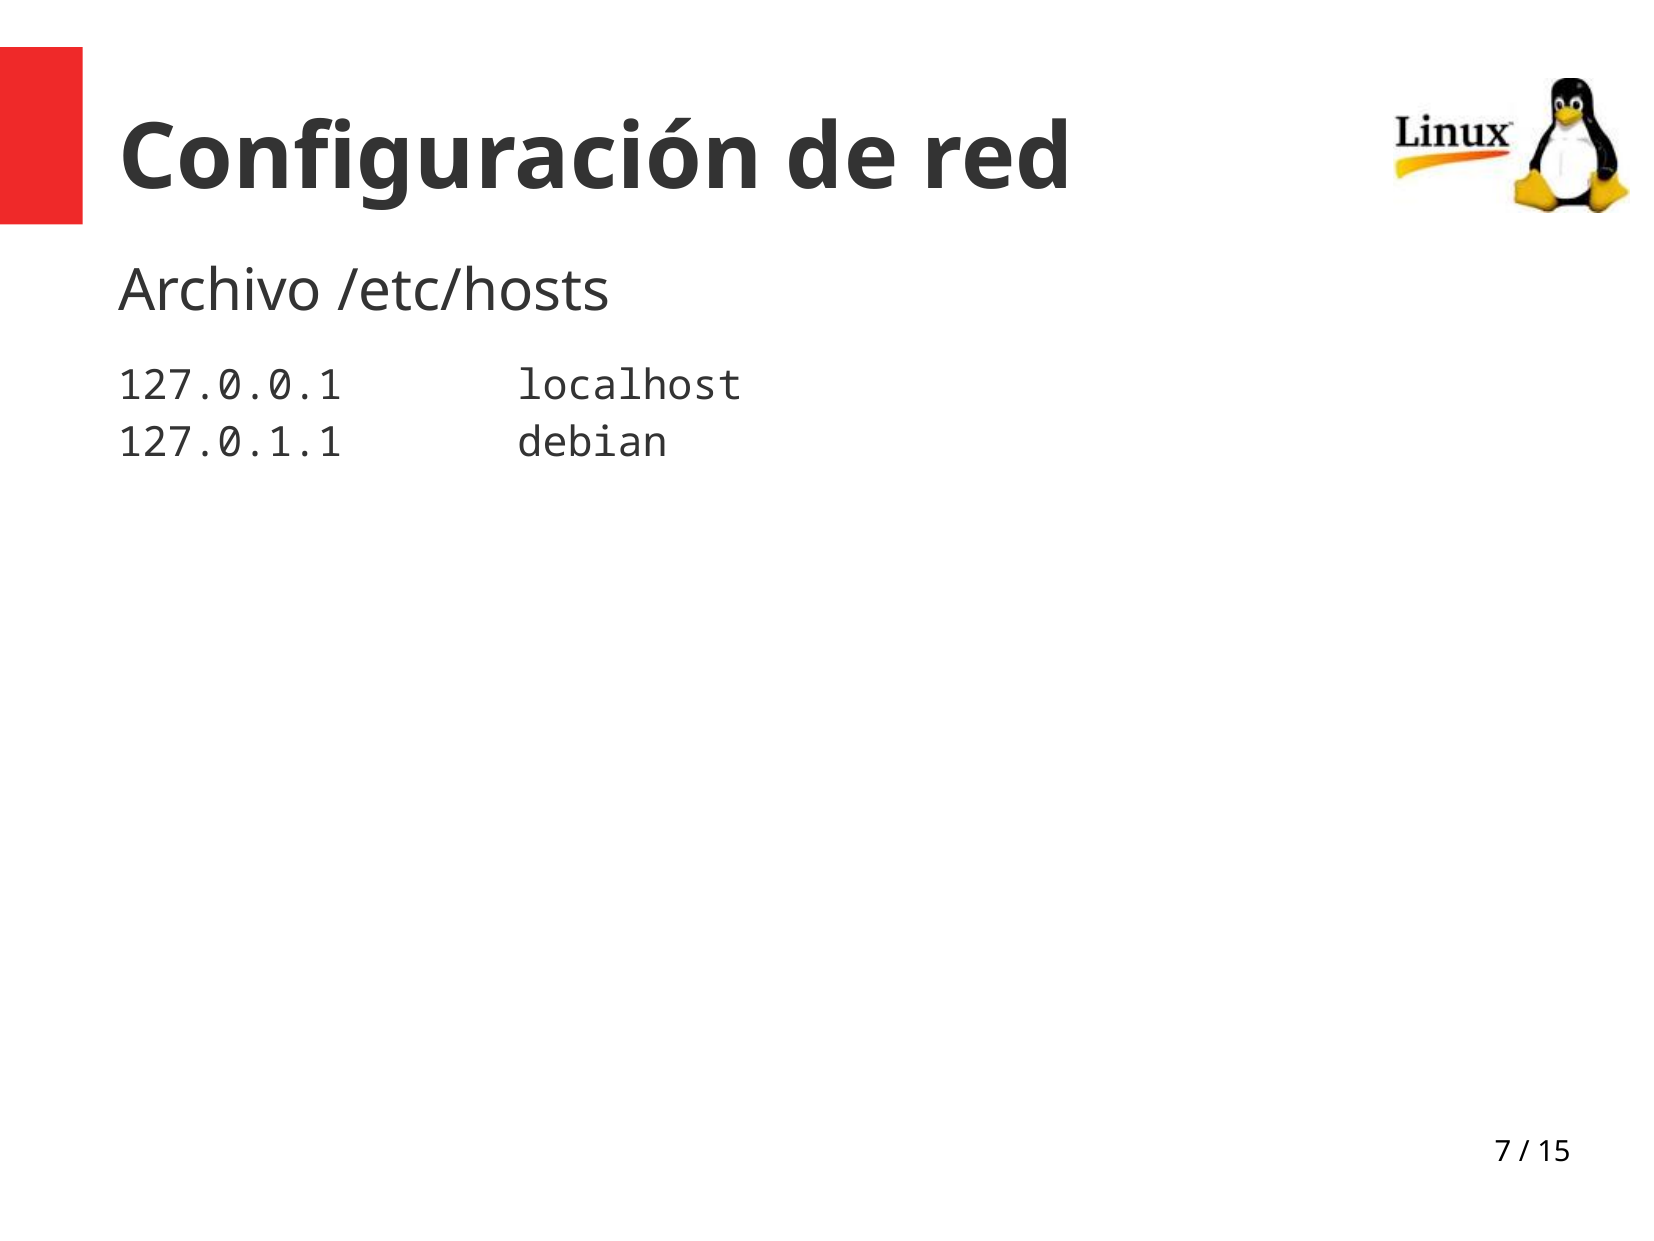

# Configuración de red
Archivo /etc/hosts
127.0.0.1 localhost
127.0.1.1 debian
7